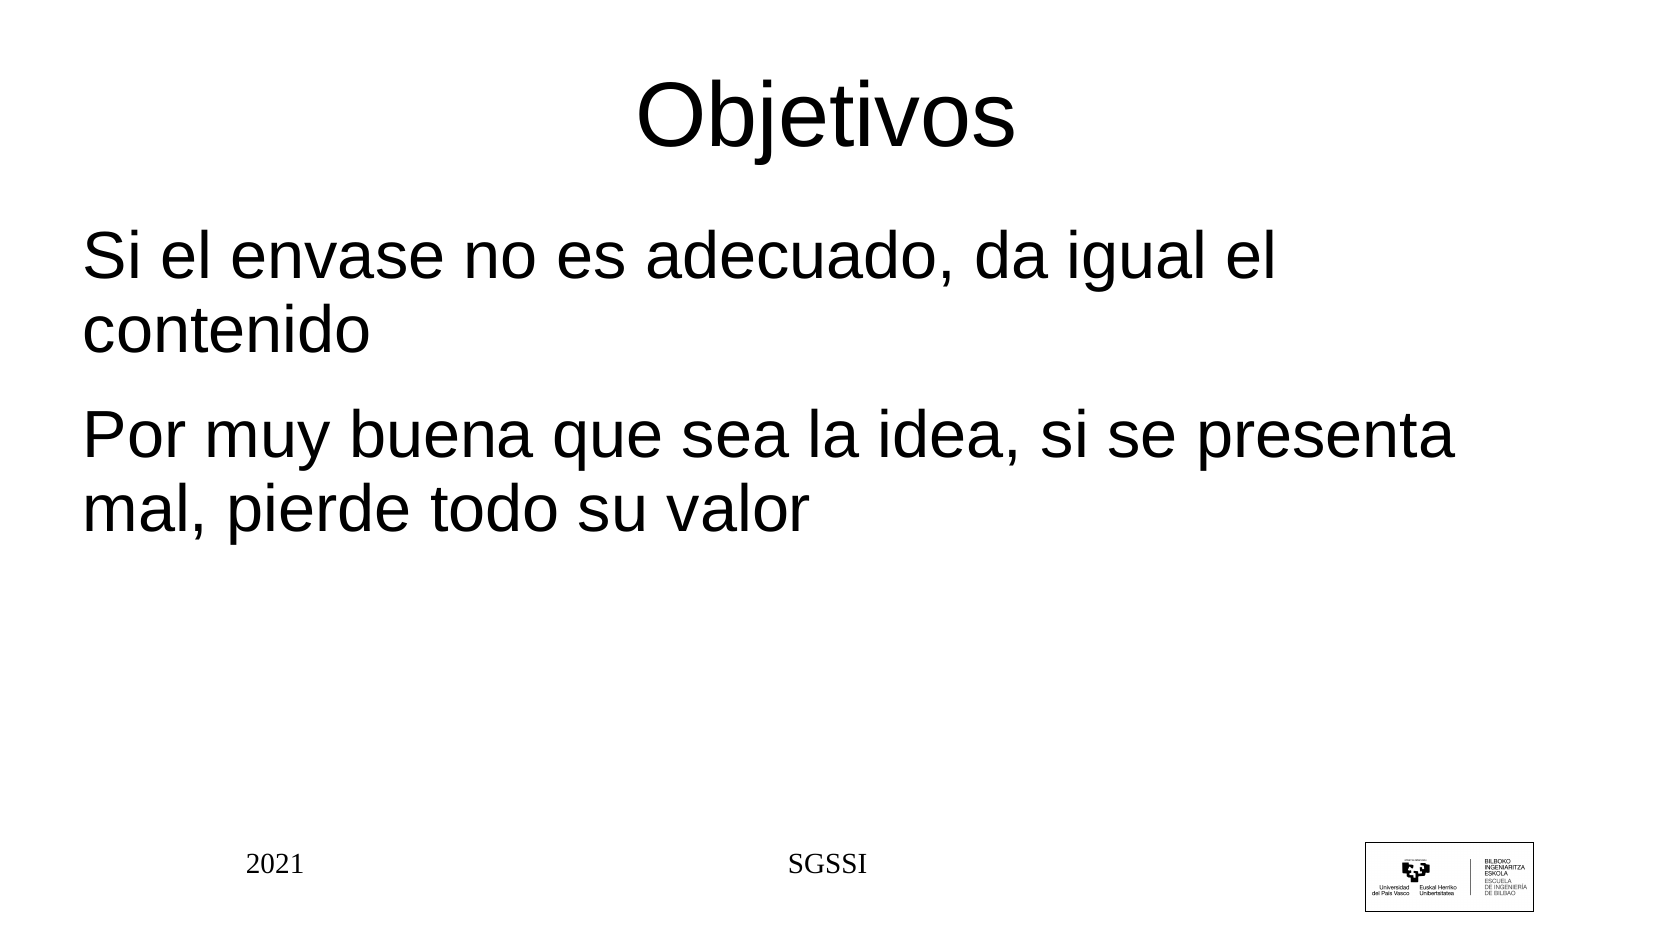

# Objetivos
Si el envase no es adecuado, da igual el contenido
Por muy buena que sea la idea, si se presenta mal, pierde todo su valor